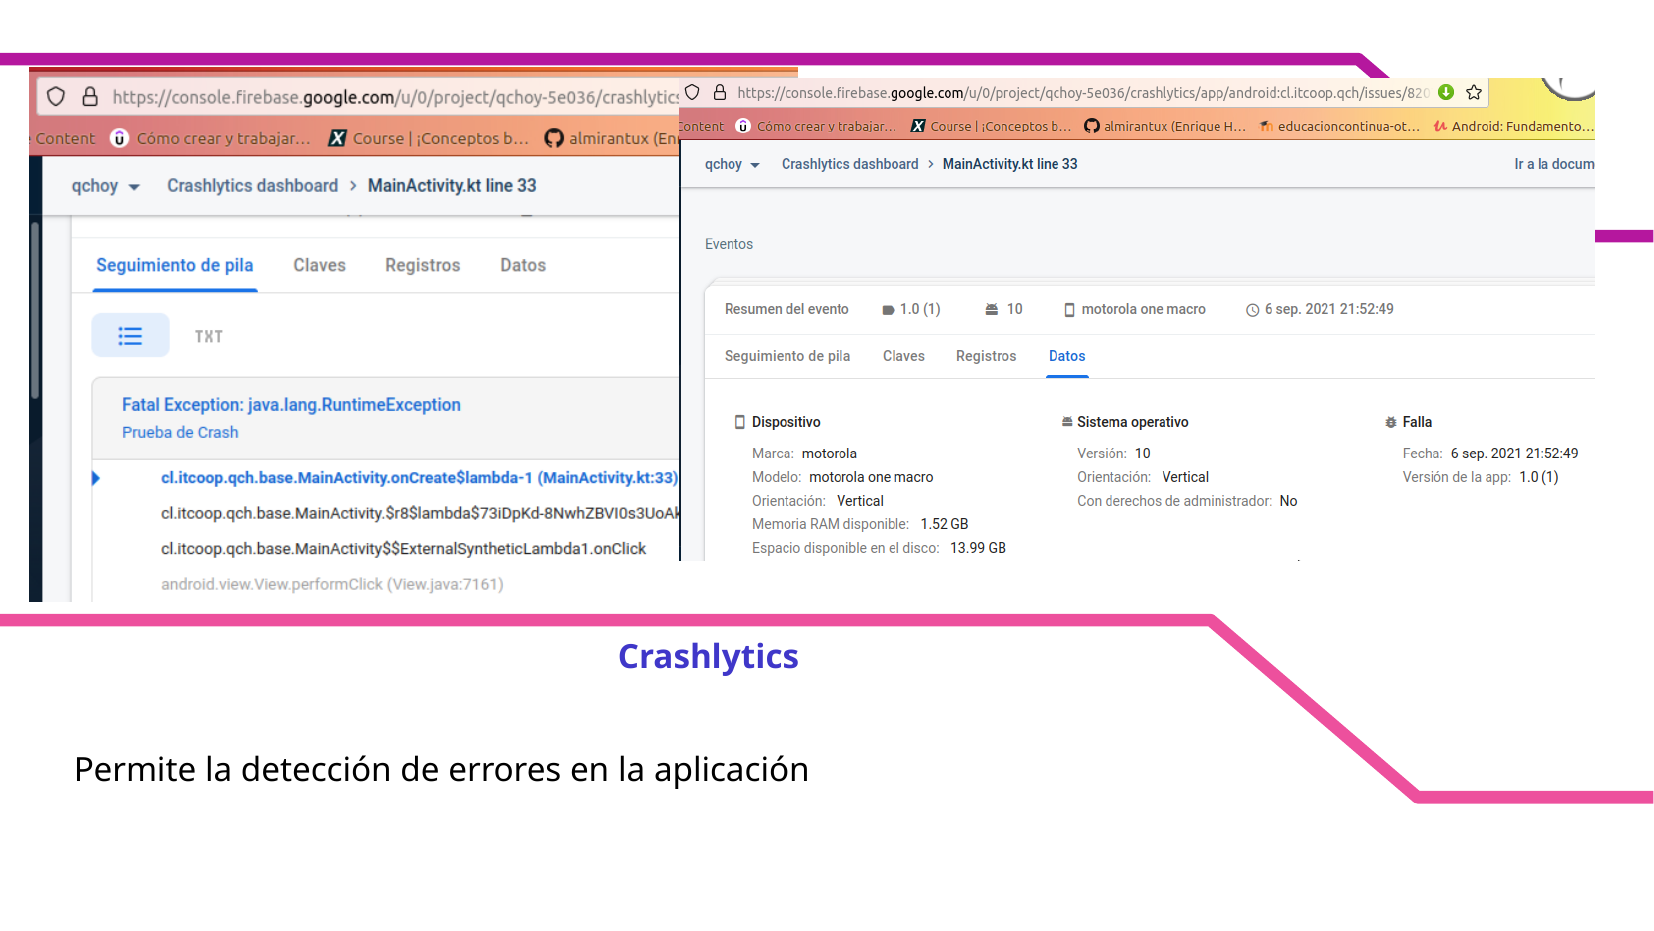

Crashlytics
Permite la detección de errores en la aplicación